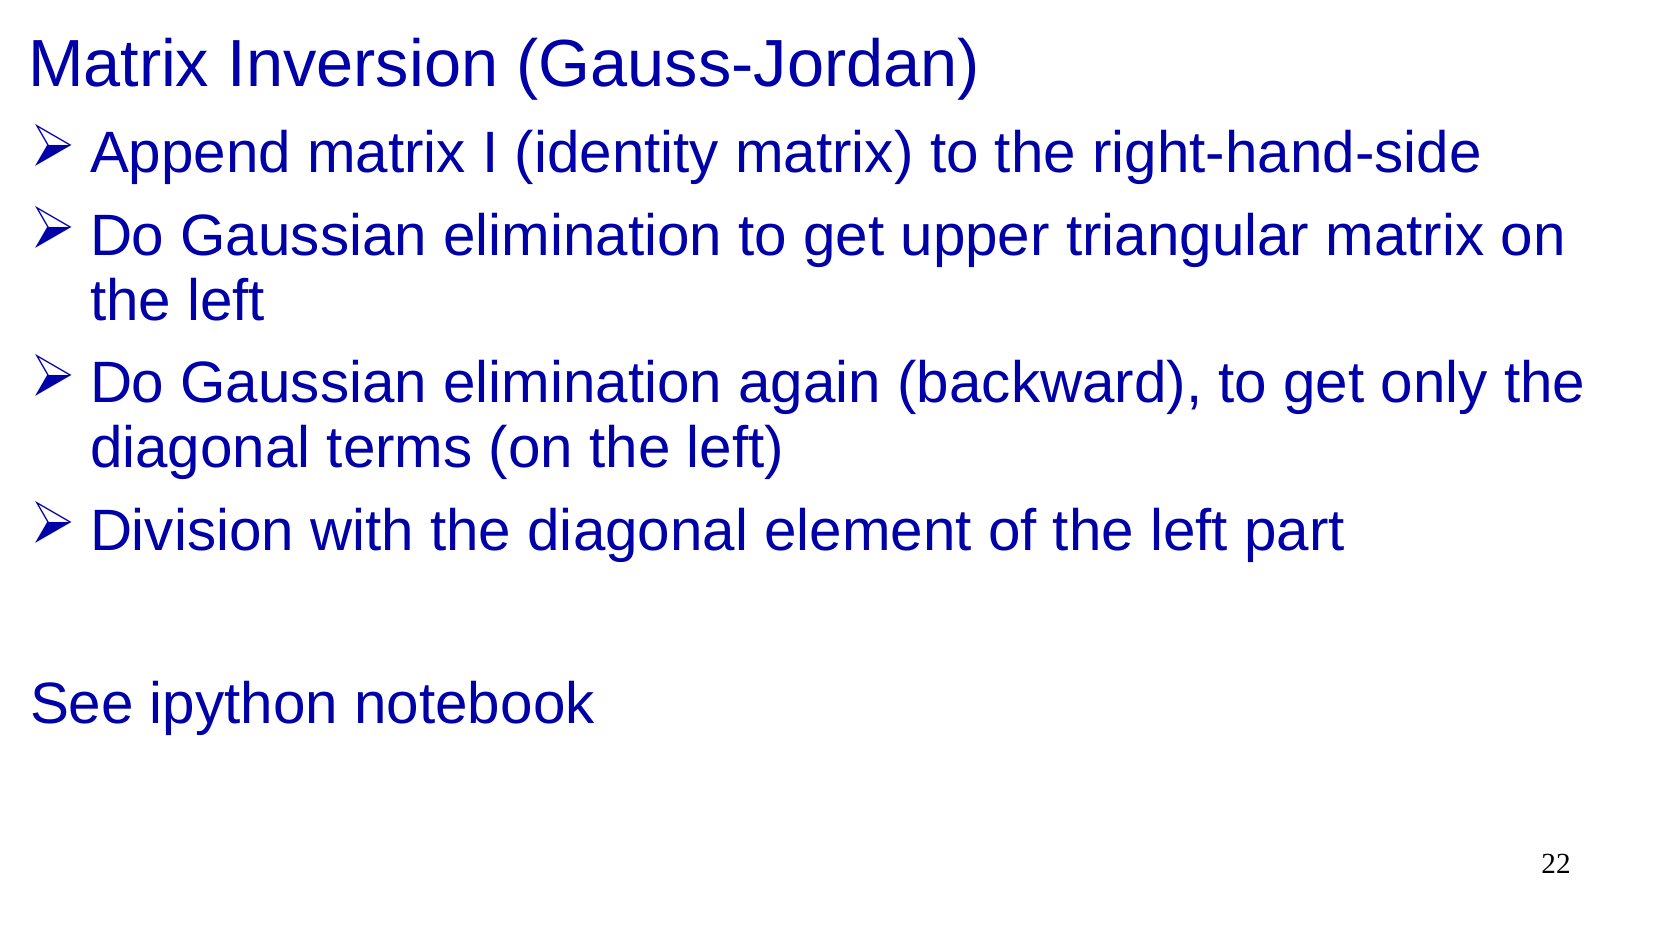

# Matrix Inversion (Gauss-Jordan)
Append matrix I (identity matrix) to the right-hand-side
Do Gaussian elimination to get upper triangular matrix on the left
Do Gaussian elimination again (backward), to get only the diagonal terms (on the left)
Division with the diagonal element of the left part
See ipython notebook
22